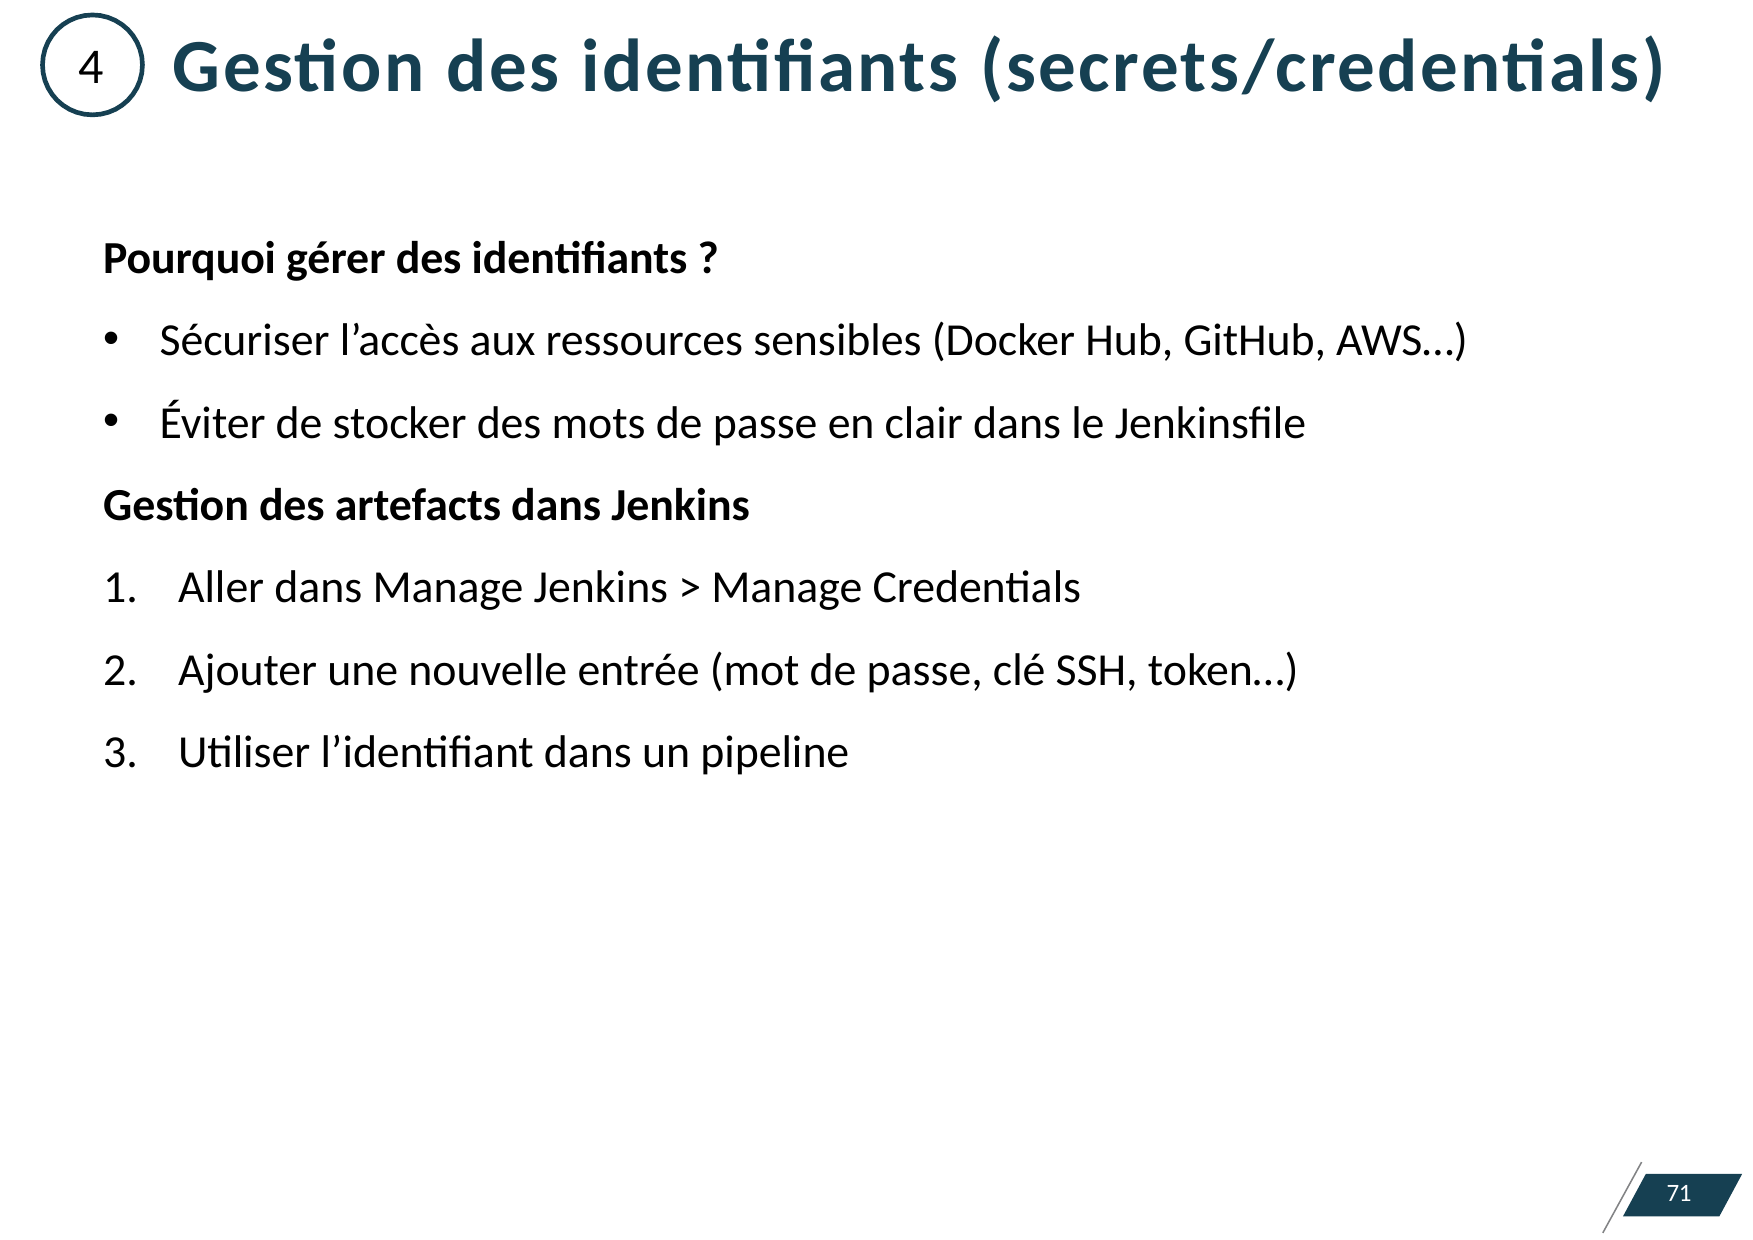

# Gestion des identifiants (secrets/credentials)
4
Pourquoi gérer des identifiants ?
Sécuriser l’accès aux ressources sensibles (Docker Hub, GitHub, AWS…)
Éviter de stocker des mots de passe en clair dans le Jenkinsfile
Gestion des artefacts dans Jenkins
Aller dans Manage Jenkins > Manage Credentials
Ajouter une nouvelle entrée (mot de passe, clé SSH, token…)
Utiliser l’identifiant dans un pipeline
71